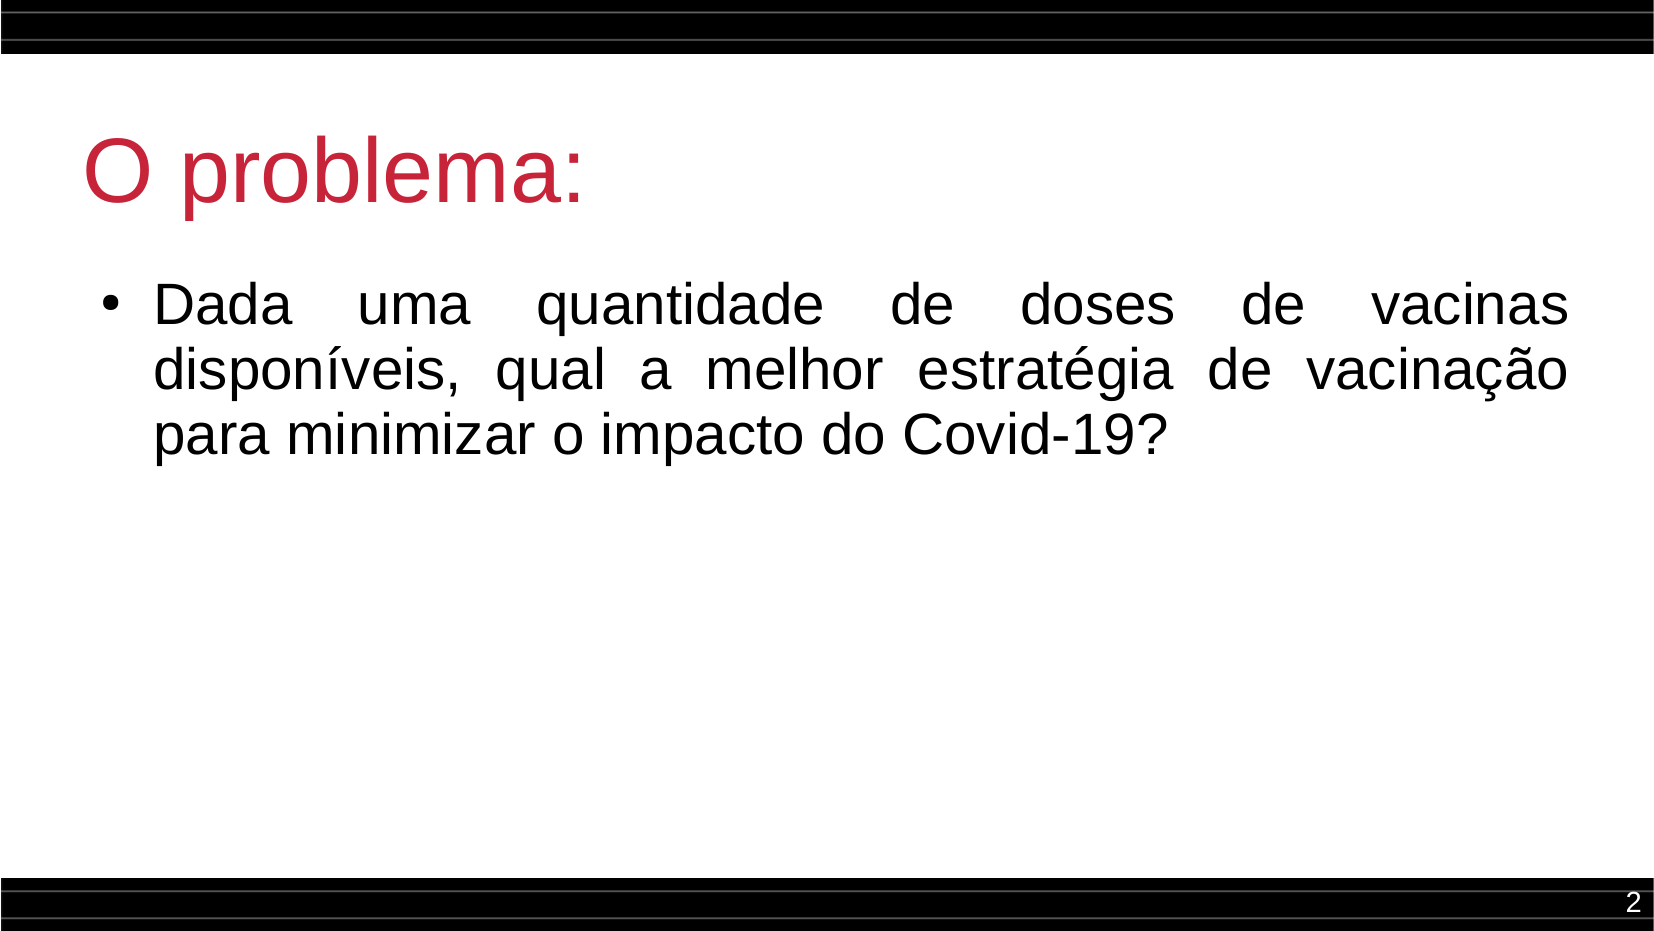

# O problema:
Dada uma quantidade de doses de vacinas disponíveis, qual a melhor estratégia de vacinação para minimizar o impacto do Covid-19?